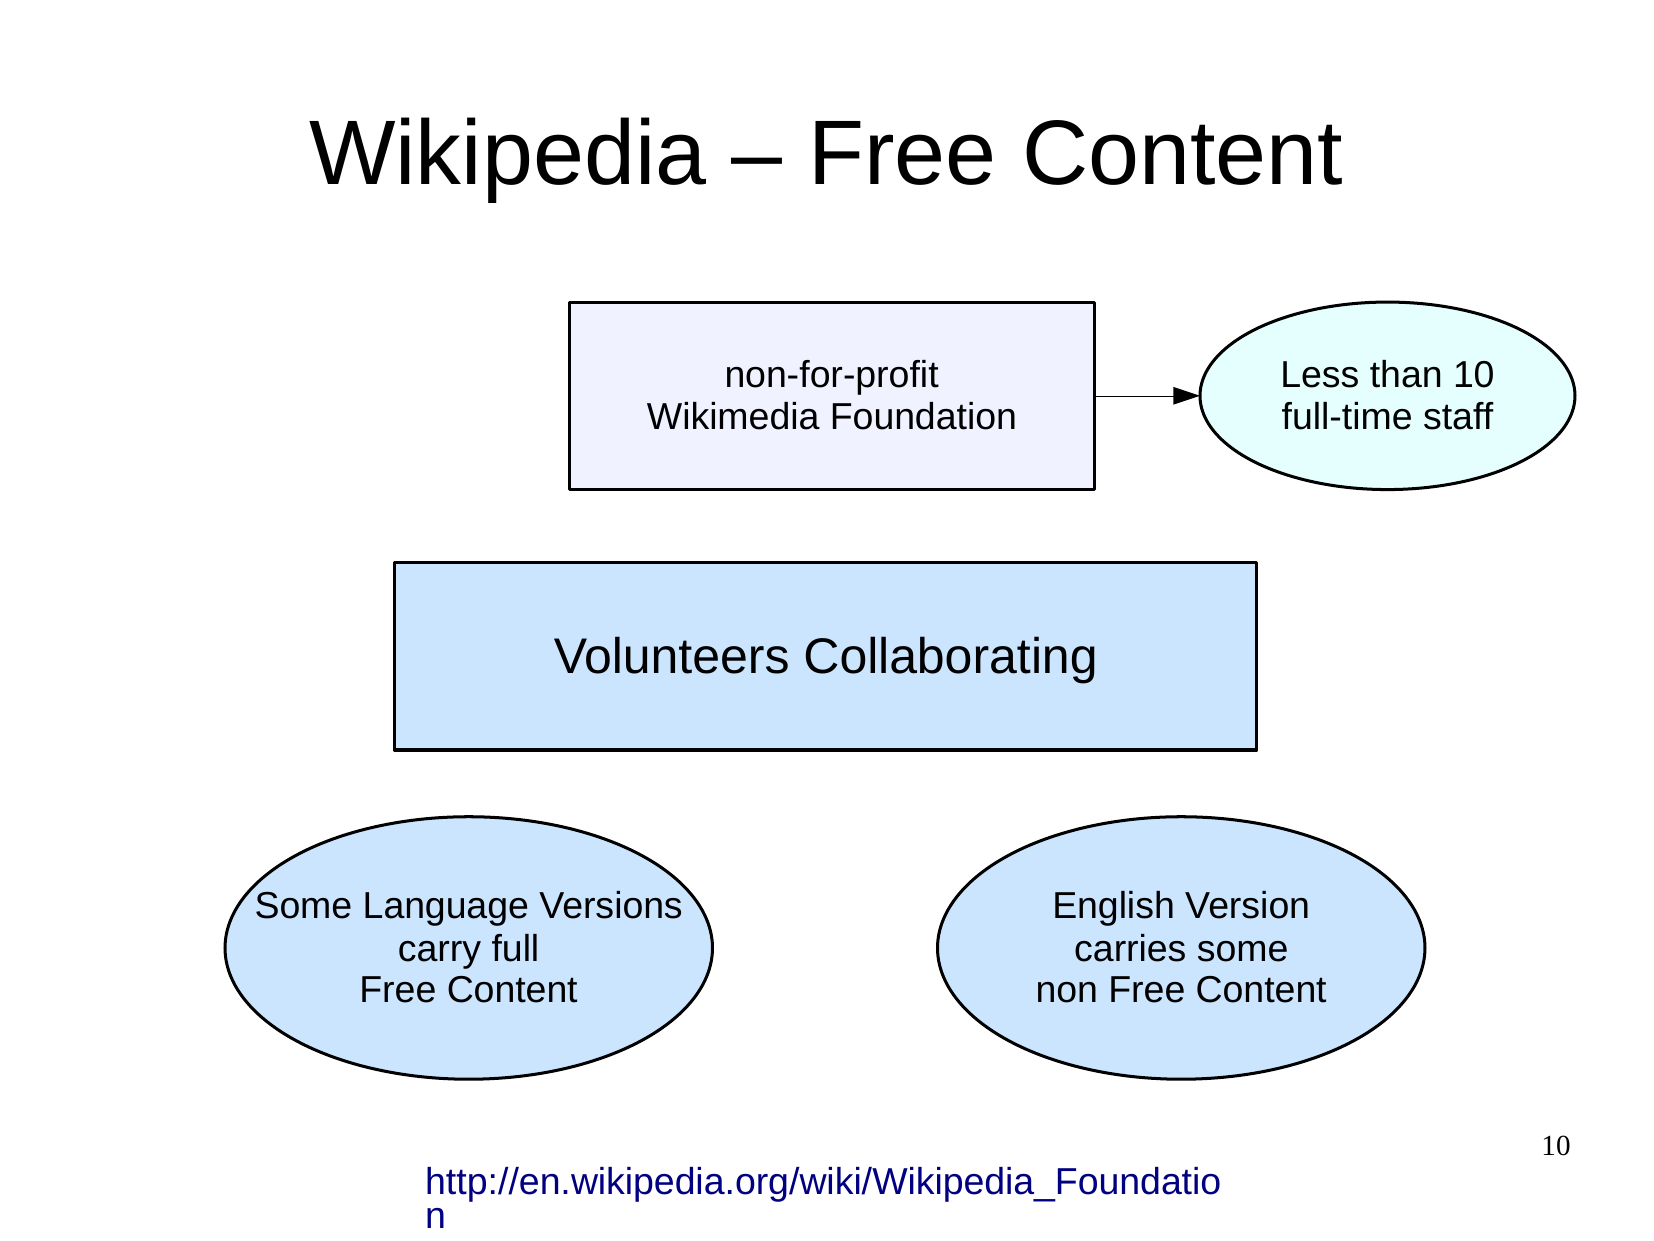

# Wikipedia – Free Content
non-for-profit
Wikimedia Foundation
Less than 10
full-time staff
Volunteers Collaborating
Some Language Versions
carry full
Free Content
English Version
carries some
non Free Content
10
http://en.wikipedia.org/wiki/Wikipedia_Foundation